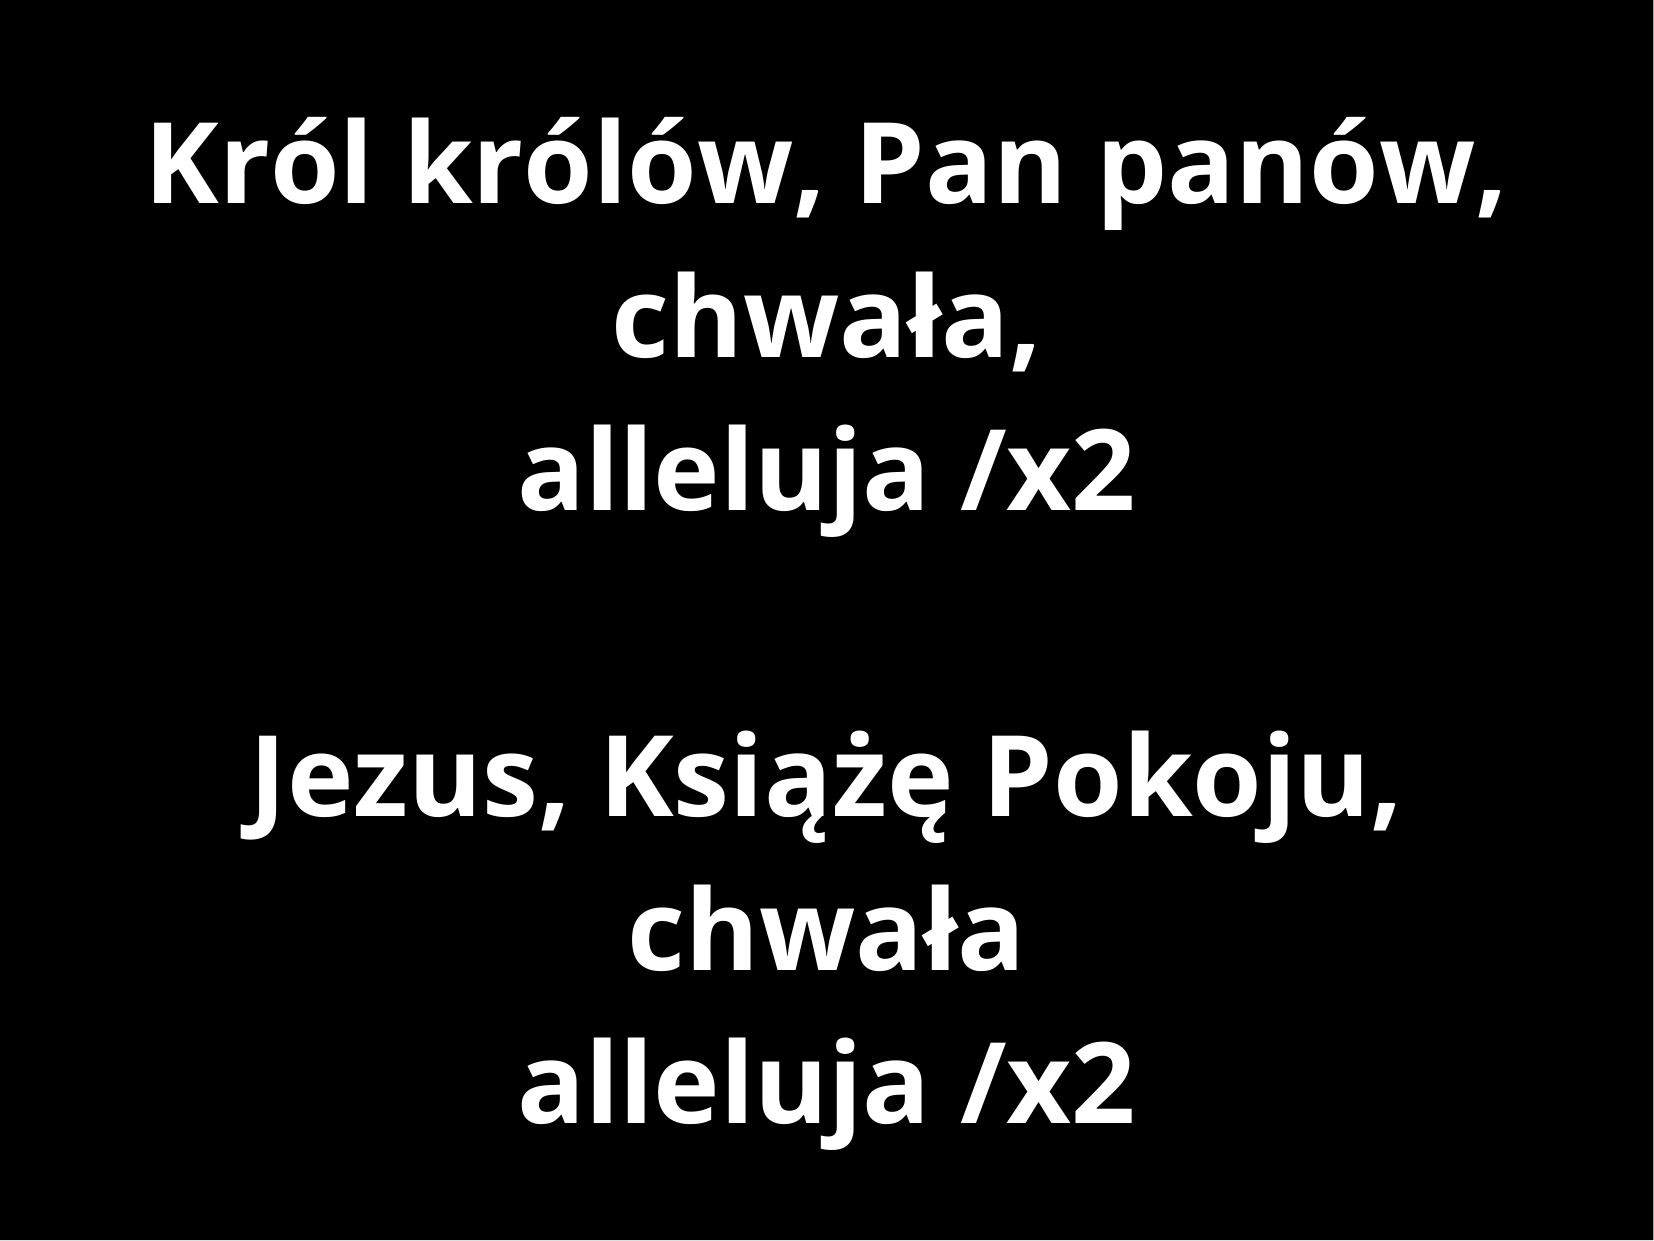

# Król królów, Pan panów, chwała, alleluja /x2 Jezus, Książę Pokoju, chwała alleluja /x2